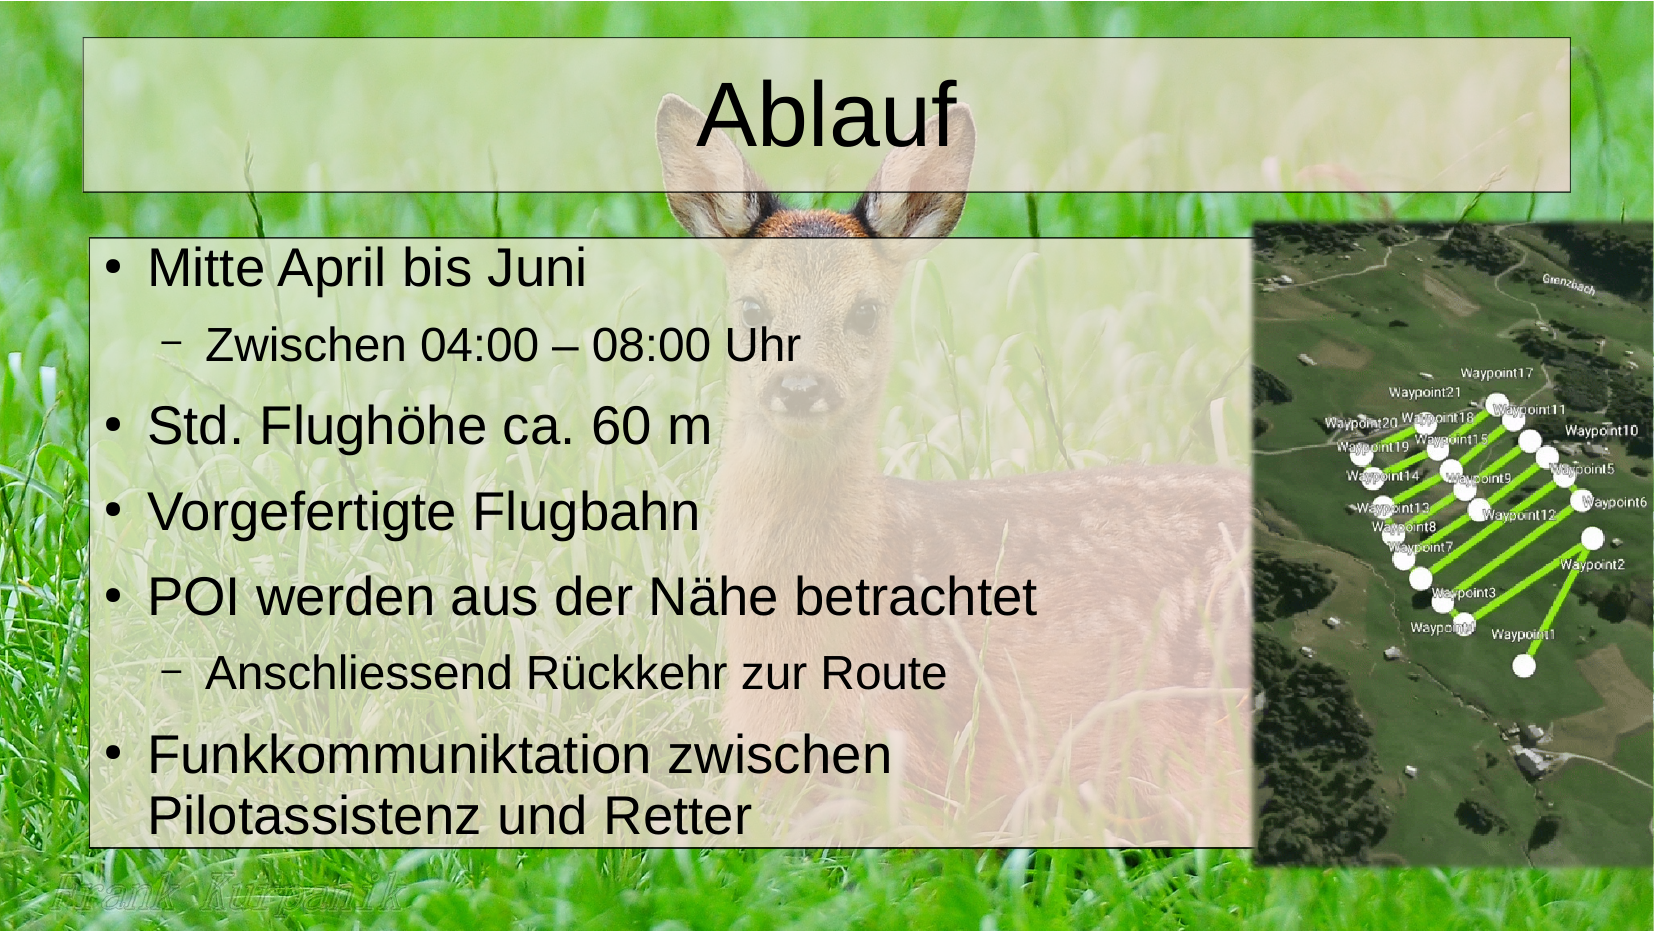

Ablauf
# Mitte April bis Juni
Zwischen 04:00 – 08:00 Uhr
Std. Flughöhe ca. 60 m
Vorgefertigte Flugbahn
POI werden aus der Nähe betrachtet
Anschliessend Rückkehr zur Route
Funkkommuniktation zwischen
Pilotassistenz und Retter